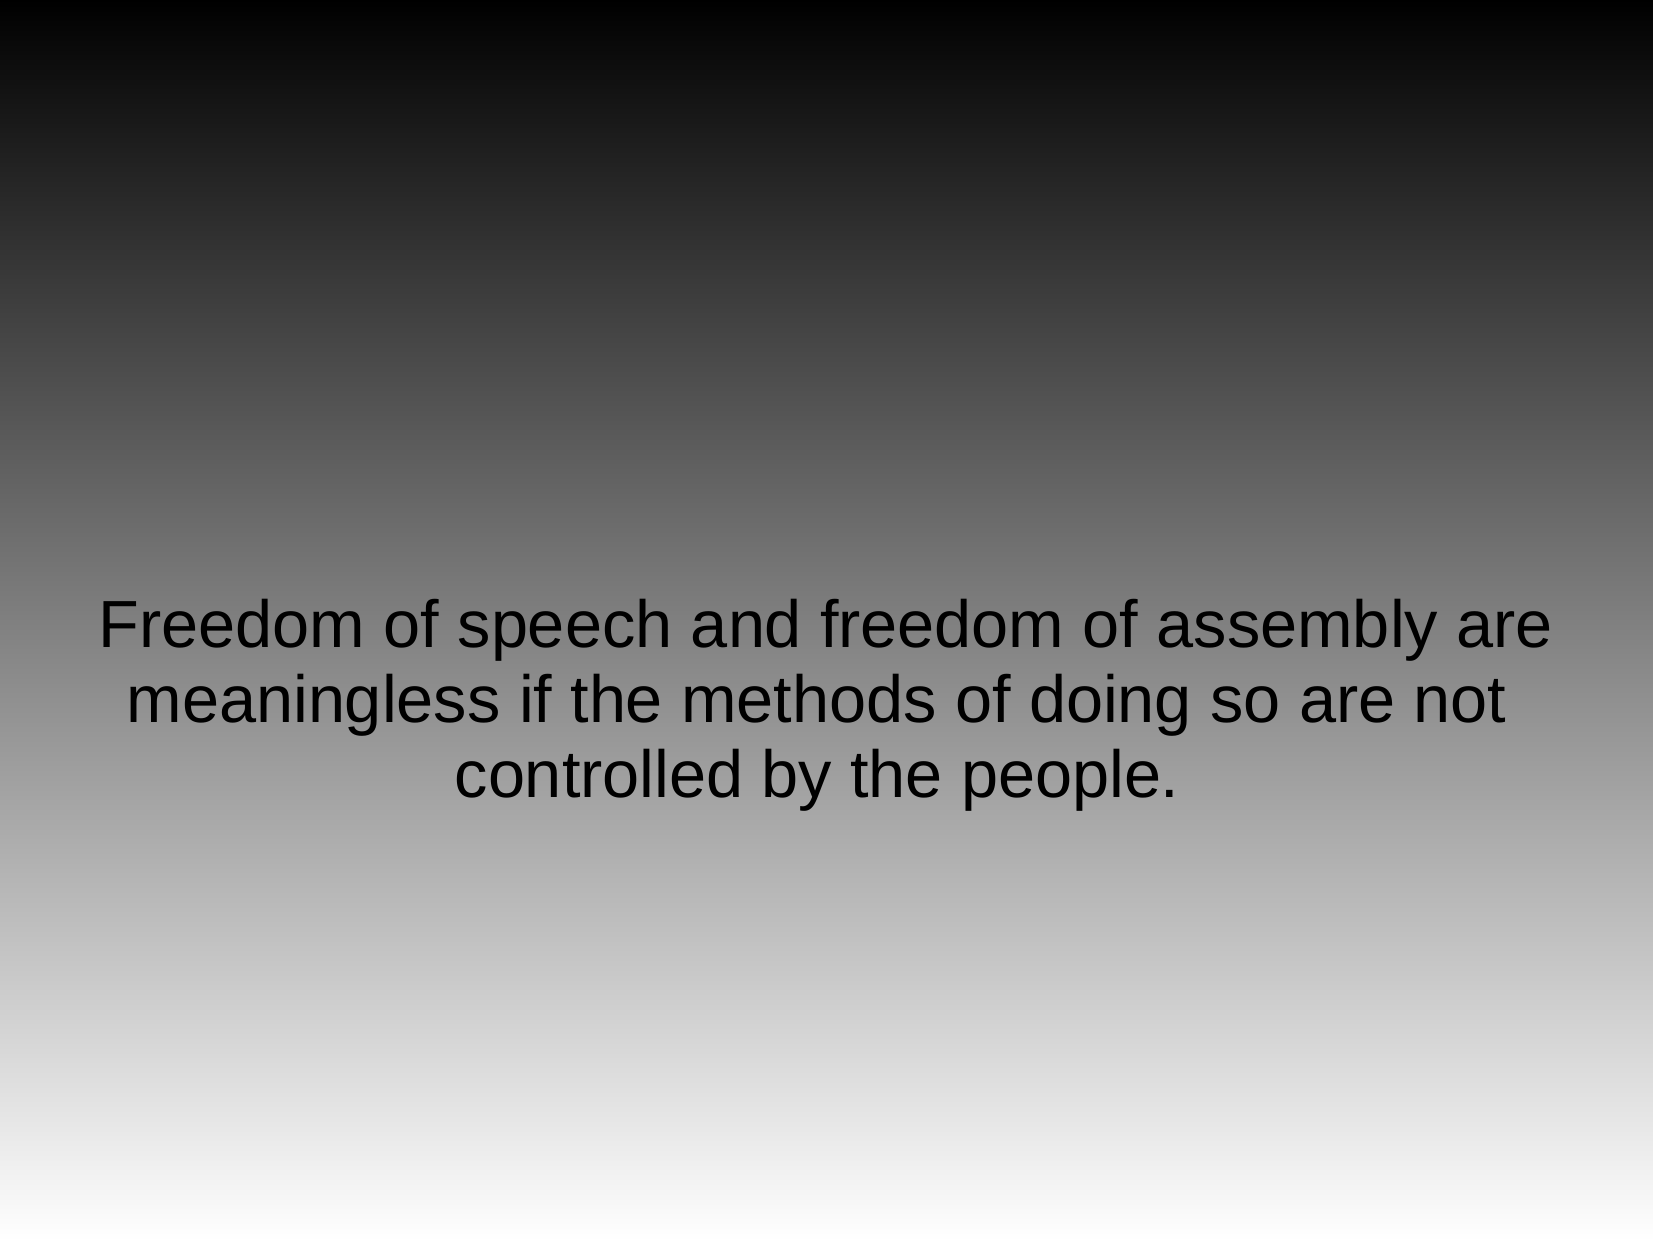

# Freedom of speech and freedom of assembly are meaningless if the methods of doing so are not
controlled by the people.